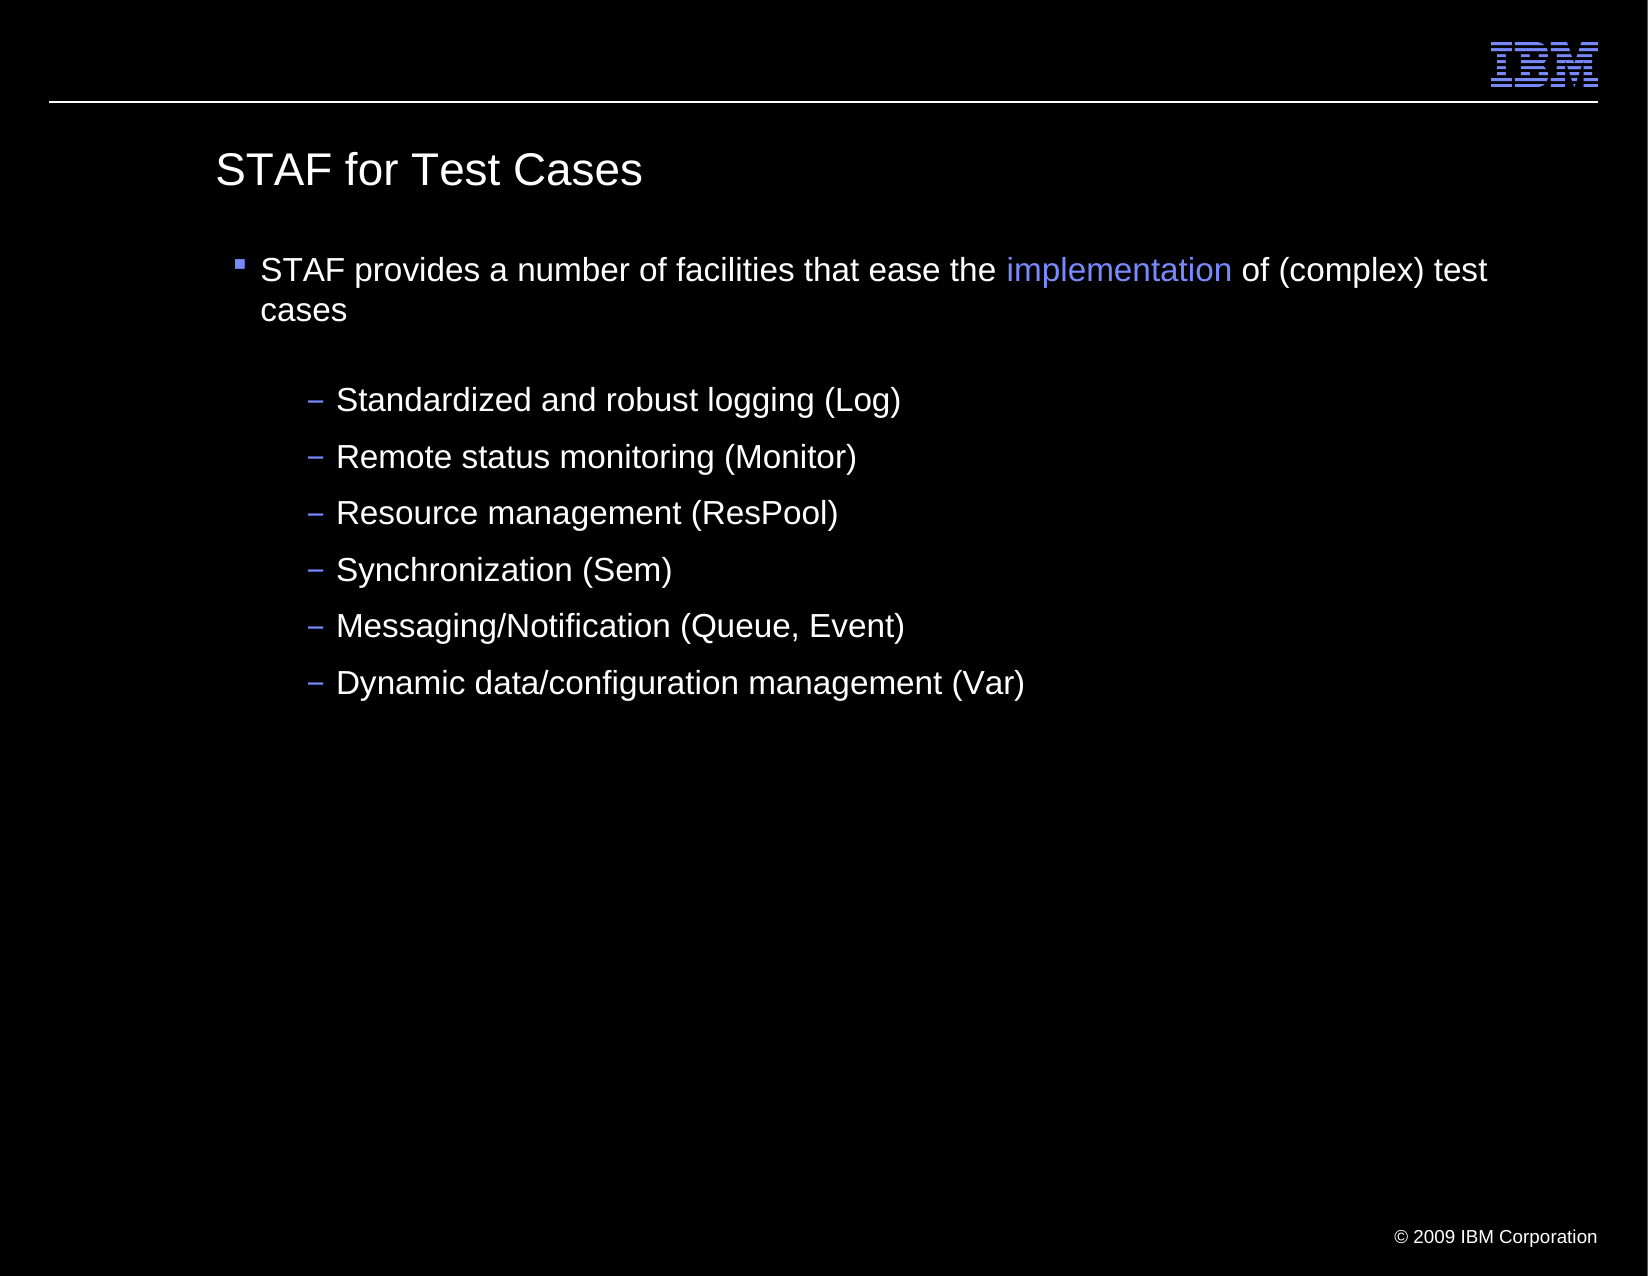

# STAF for Test Cases
STAF provides a number of facilities that ease the implementation of (complex) test cases
Standardized and robust logging (Log)
Remote status monitoring (Monitor)
Resource management (ResPool)
Synchronization (Sem)
Messaging/Notification (Queue, Event)
Dynamic data/configuration management (Var)